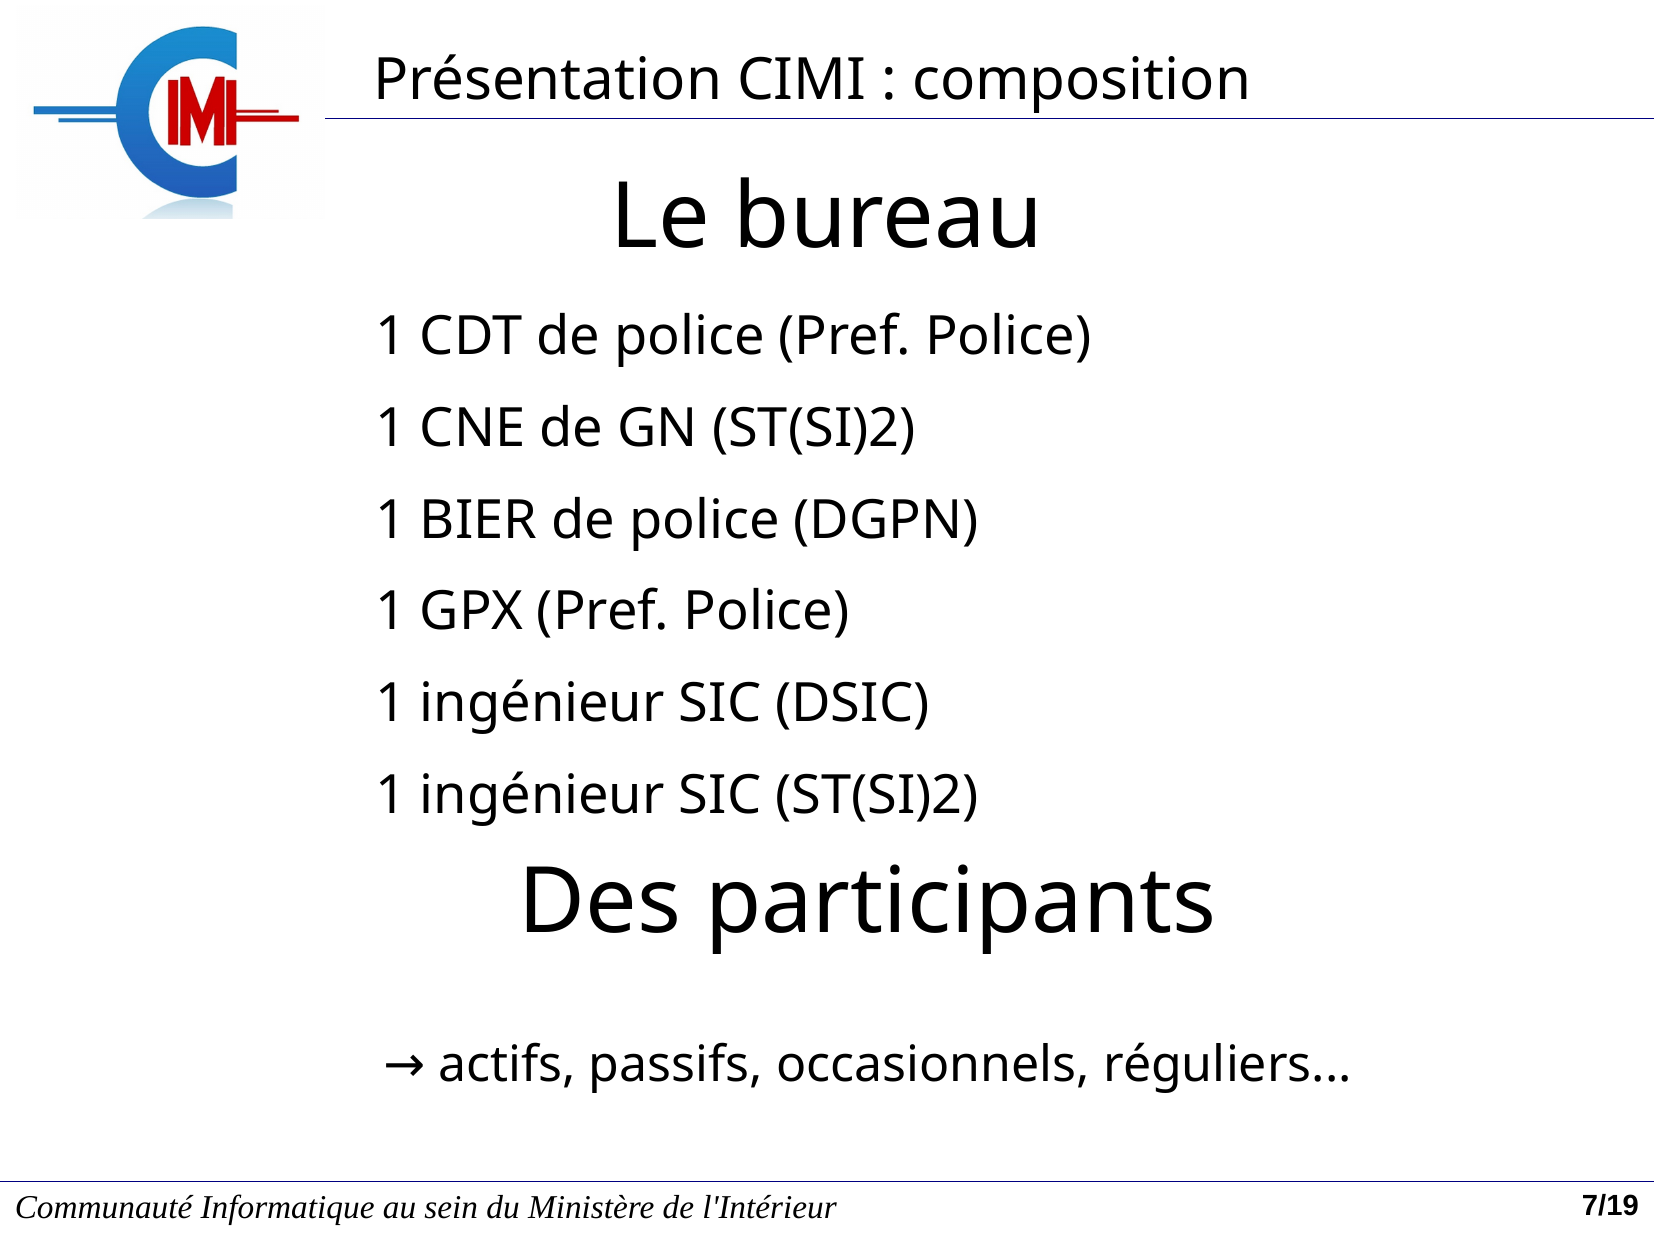

Présentation CIMI : composition
Le bureau
1 CDT de police (Pref. Police)
1 CNE de GN (ST(SI)2)
1 BIER de police (DGPN)
1 GPX (Pref. Police)
1 ingénieur SIC (DSIC)
1 ingénieur SIC (ST(SI)2)
Des participants
→ actifs, passifs, occasionnels, réguliers...